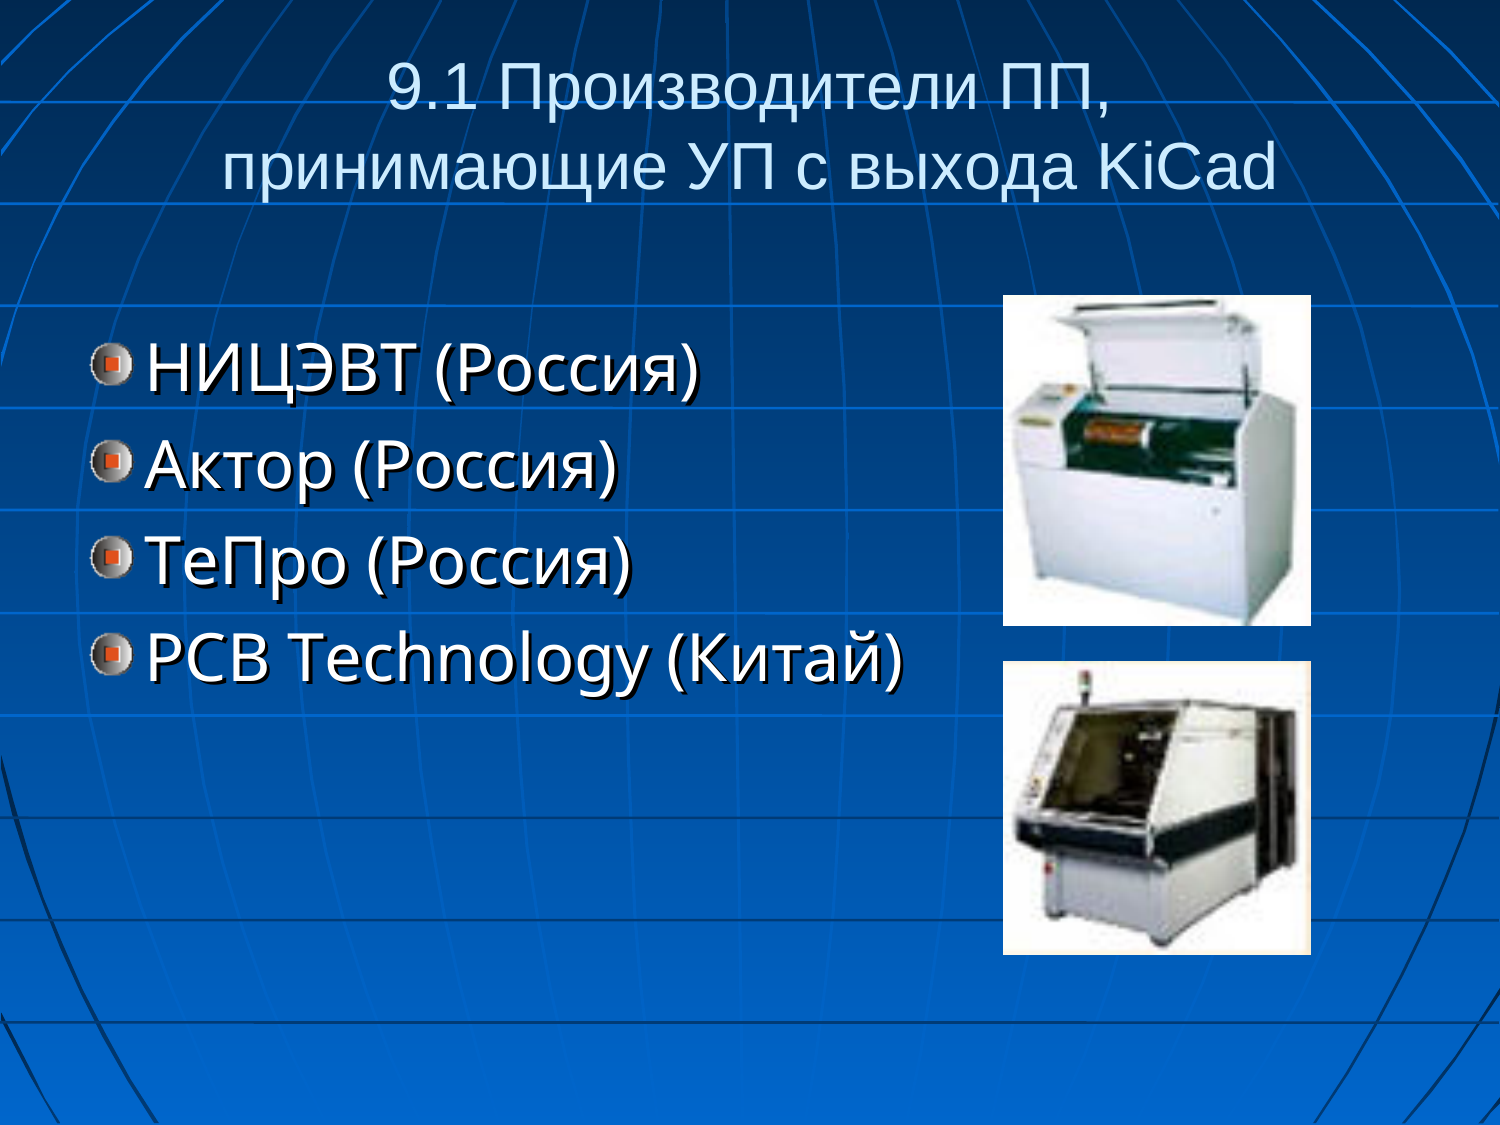

9.1 Производители ПП,
принимающие УП с выхода KiCad
НИЦЭВТ (Россия)
Актор (Россия)
ТеПро (Россия)
PCB Technology (Китай)